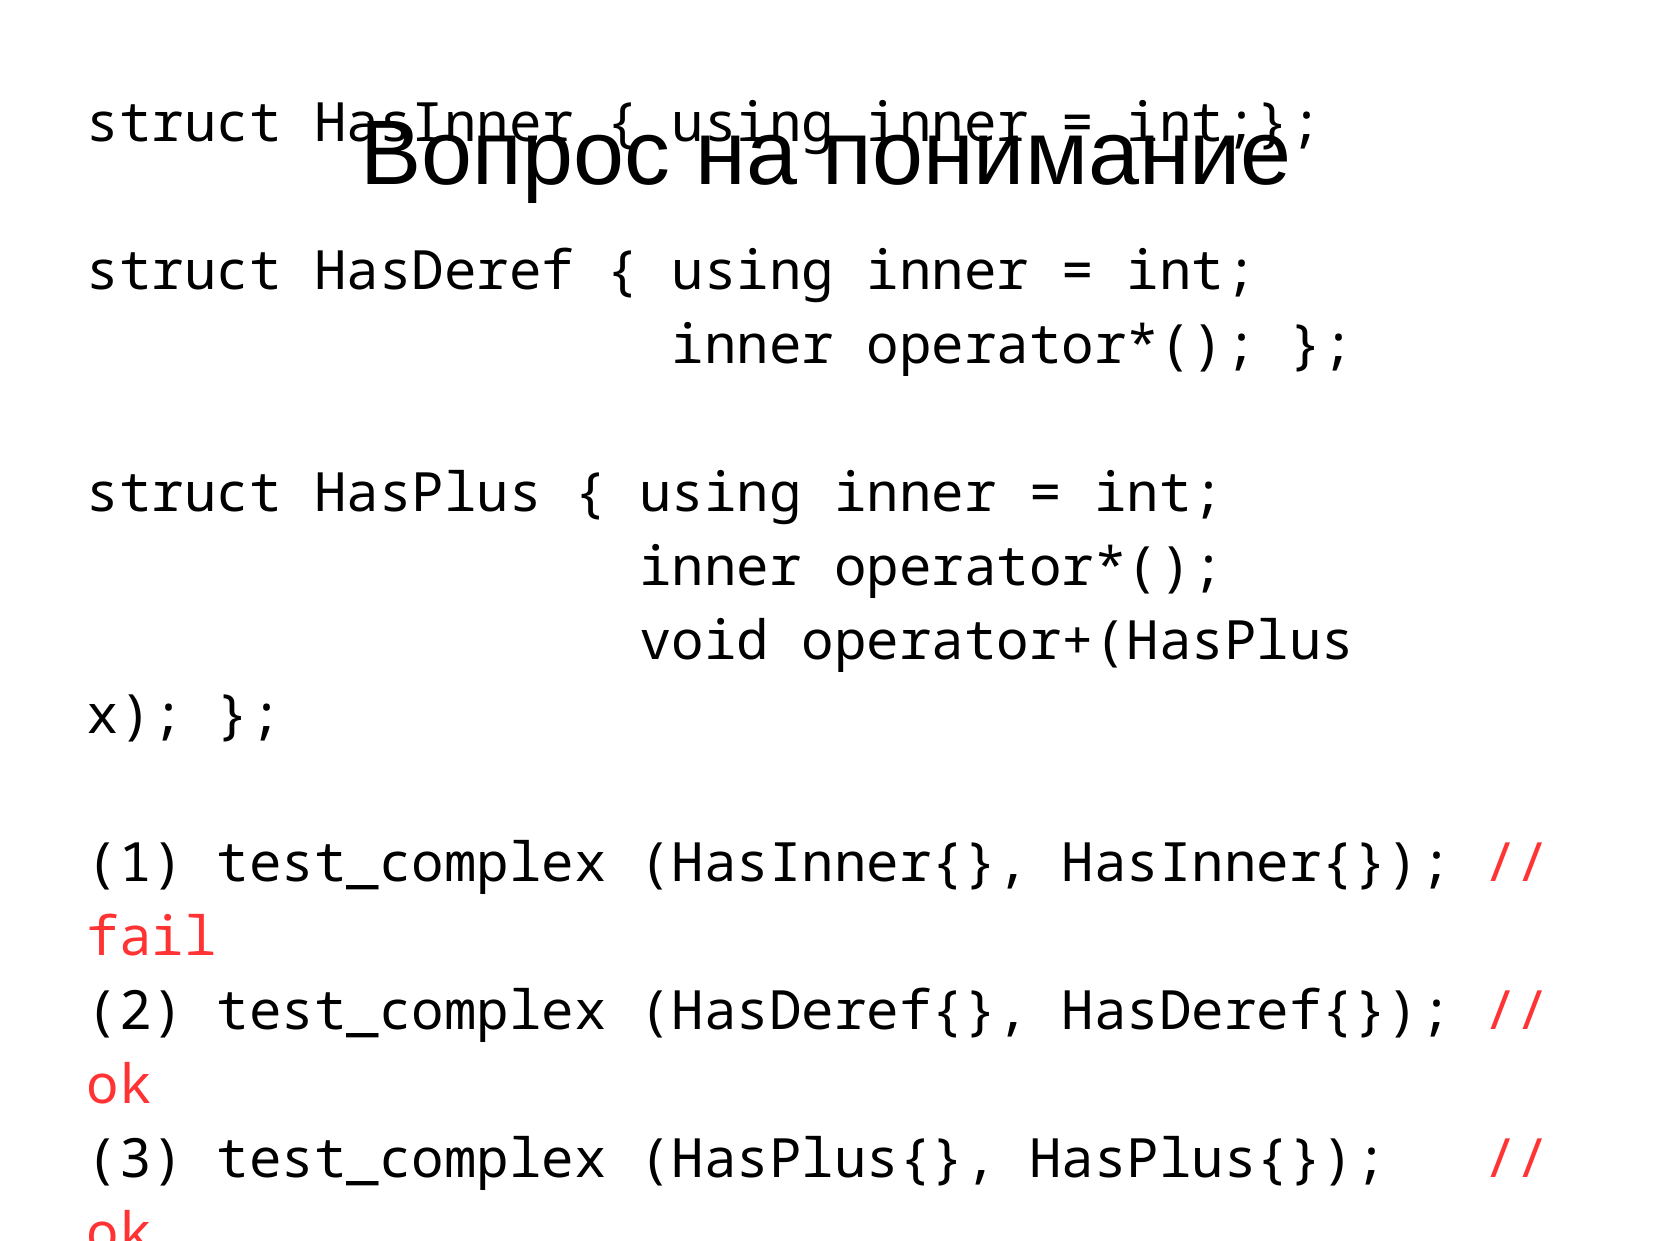

# Вопрос на понимание
struct HasInner { using inner = int;};
struct HasDeref { using inner = int;
 inner operator*(); };
struct HasPlus { using inner = int;
 inner operator*();
 void operator+(HasPlus x); };
(1) test_complex (HasInner{}, HasInner{}); // fail
(2) test_complex (HasDeref{}, HasDeref{}); // ok
(3) test_complex (HasPlus{}, HasPlus{}); // ok